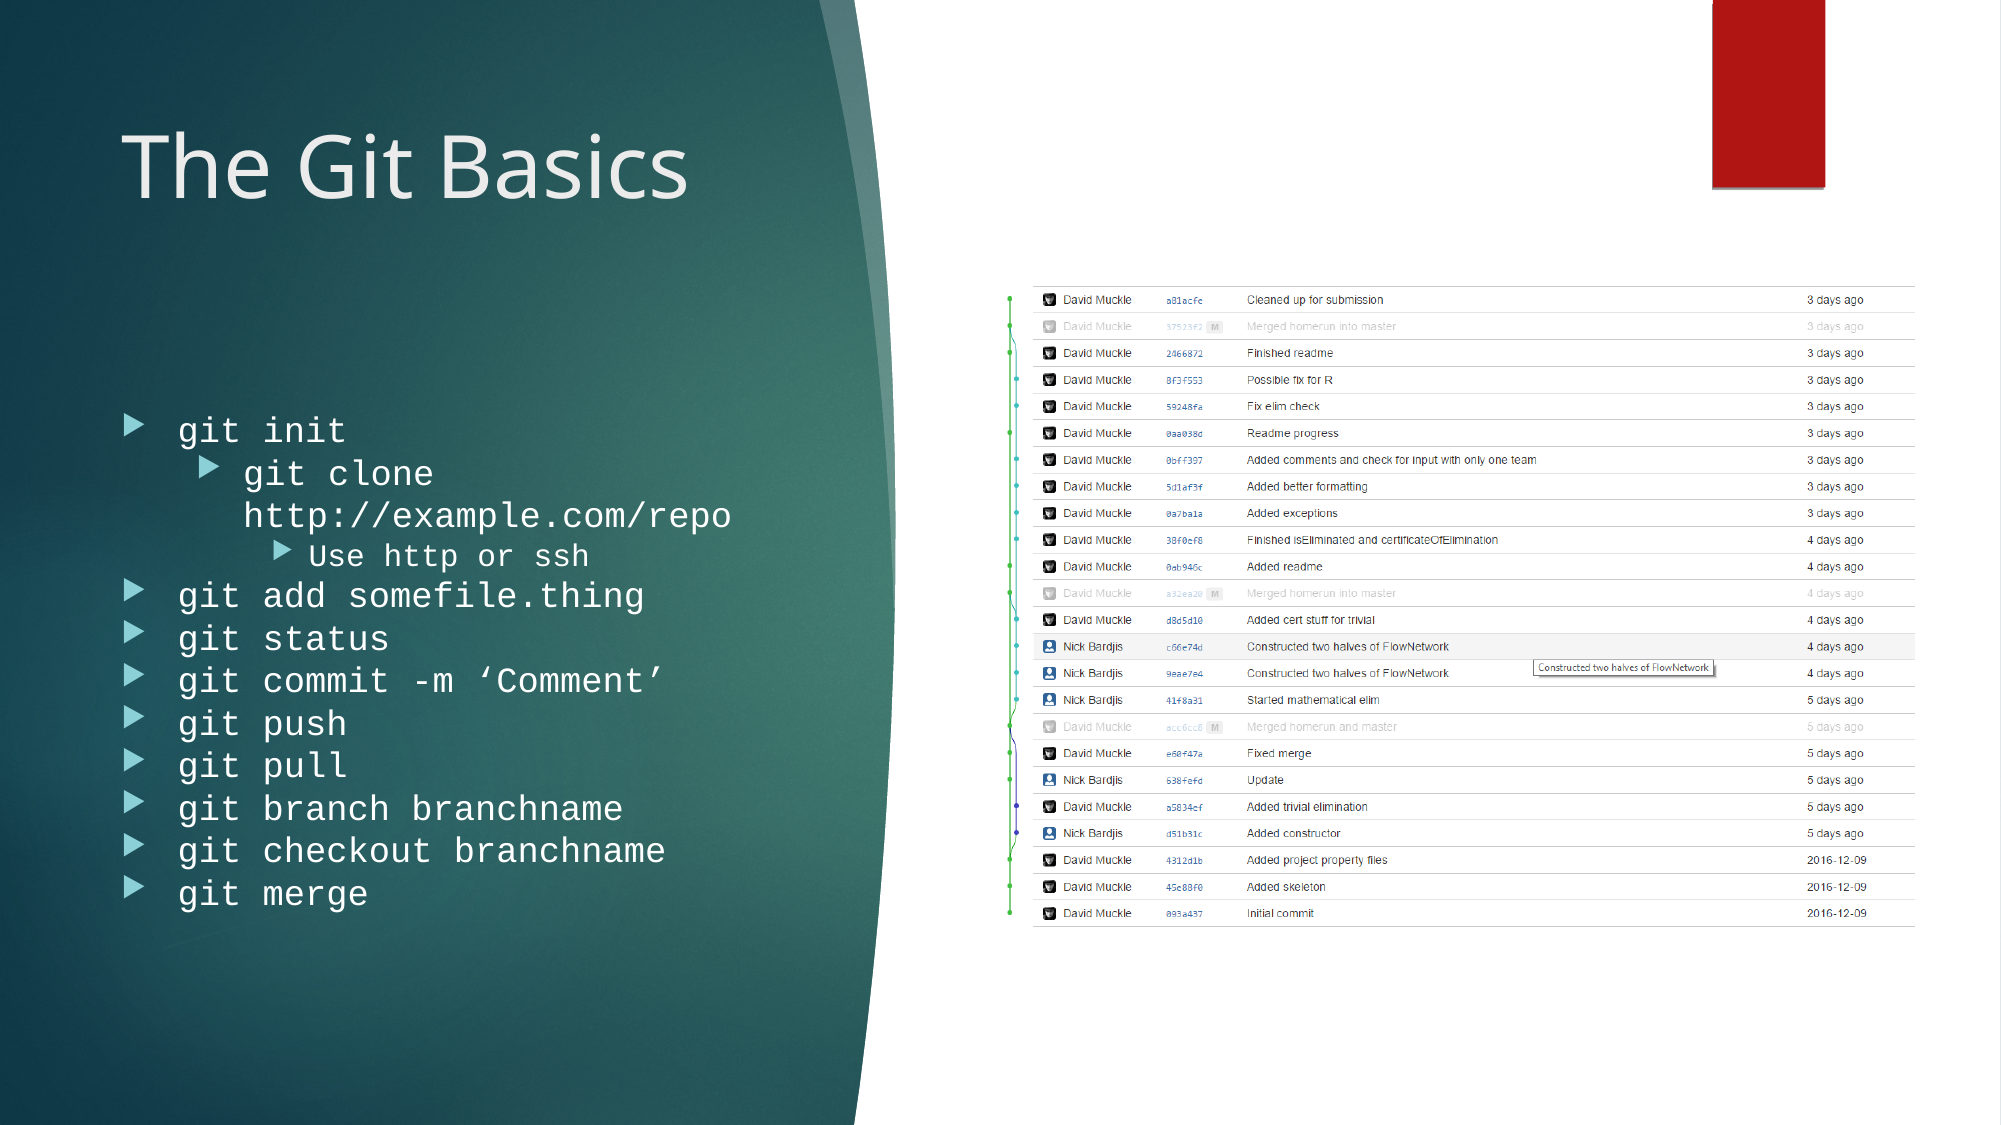

The Git Basics
git init
git clone http://example.com/repo
Use http or ssh
git add somefile.thing
git status
git commit -m ‘Comment’
git push
git pull
git branch branchname
git checkout branchname
git merge